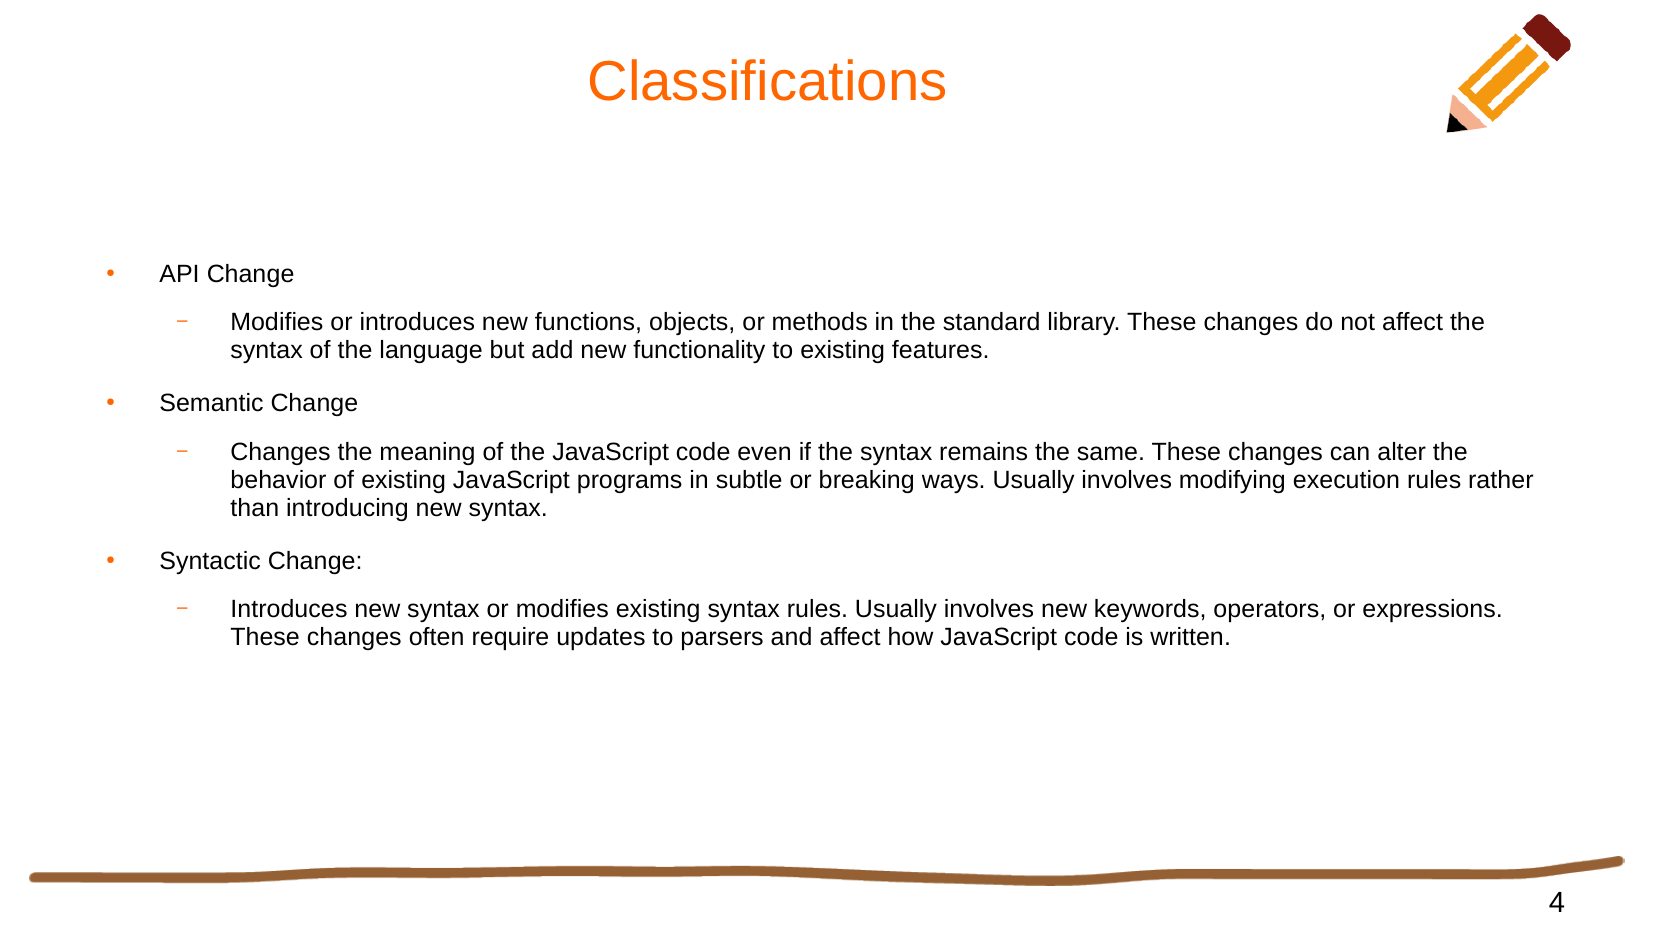

# Classifications
API Change
Modifies or introduces new functions, objects, or methods in the standard library. These changes do not affect the syntax of the language but add new functionality to existing features.
Semantic Change
Changes the meaning of the JavaScript code even if the syntax remains the same. These changes can alter the behavior of existing JavaScript programs in subtle or breaking ways. Usually involves modifying execution rules rather than introducing new syntax.
Syntactic Change:
Introduces new syntax or modifies existing syntax rules. Usually involves new keywords, operators, or expressions. These changes often require updates to parsers and affect how JavaScript code is written.
4